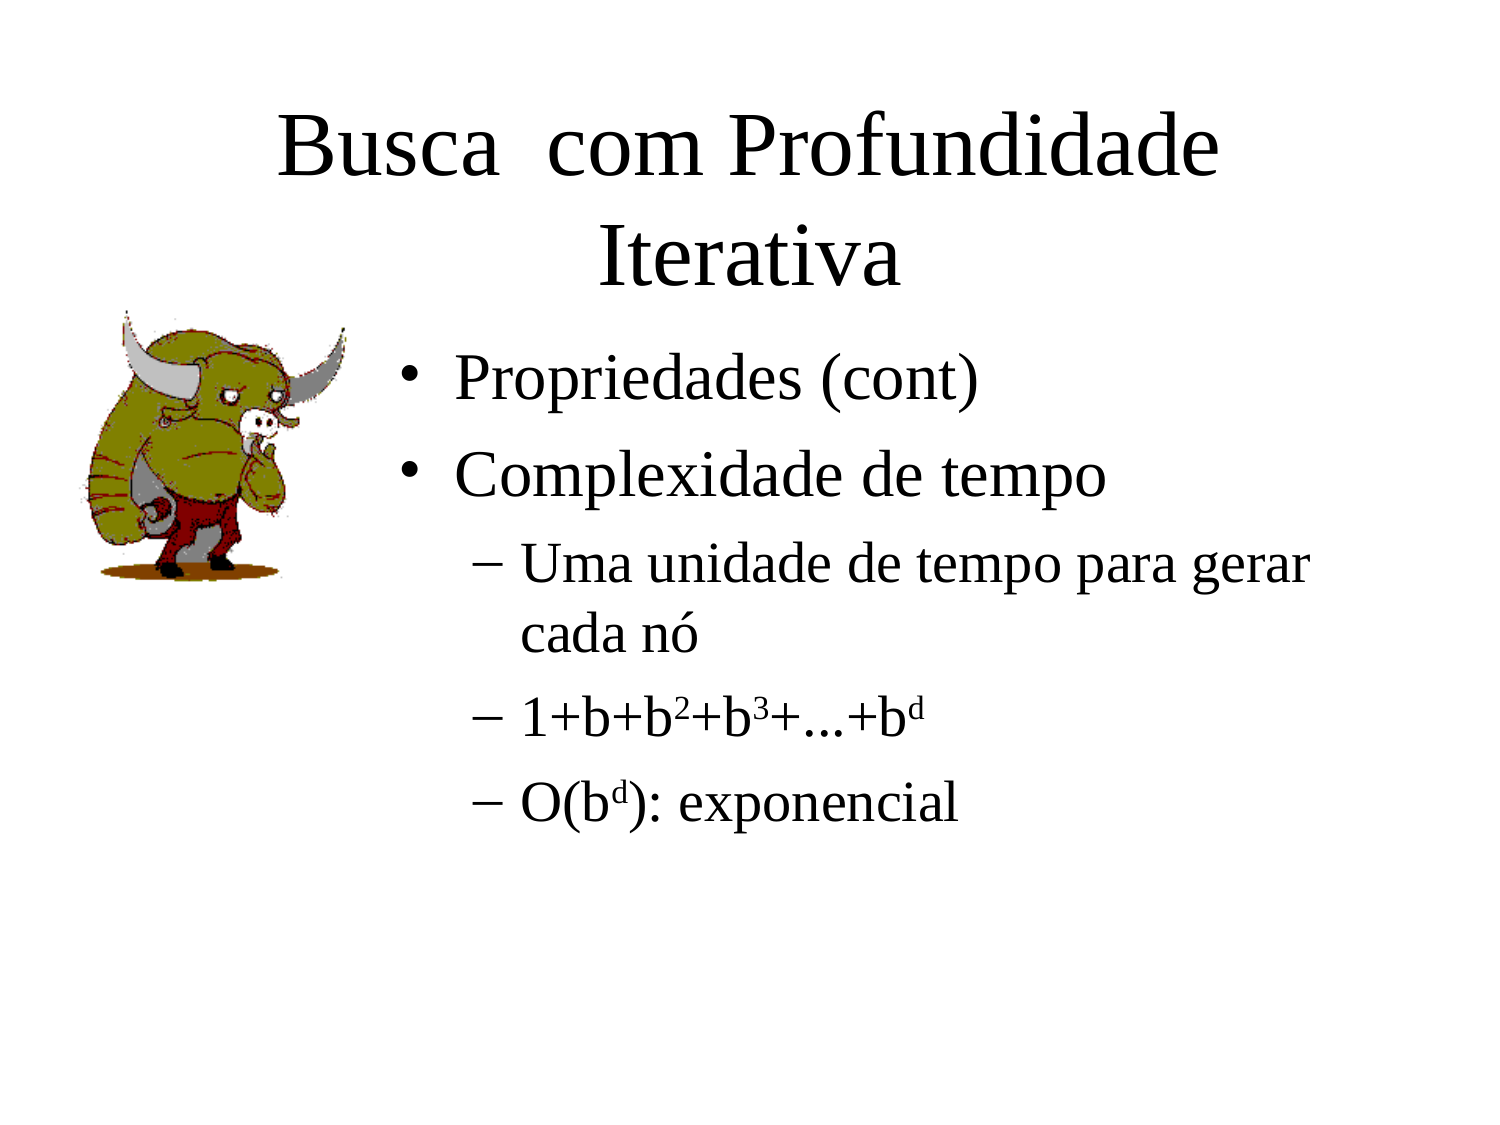

Busca com Profundidade Iterativa
# Propriedades (cont)
Complexidade de tempo
Uma unidade de tempo para gerar cada nó
1+b+b2+b3+...+bd
O(bd): exponencial